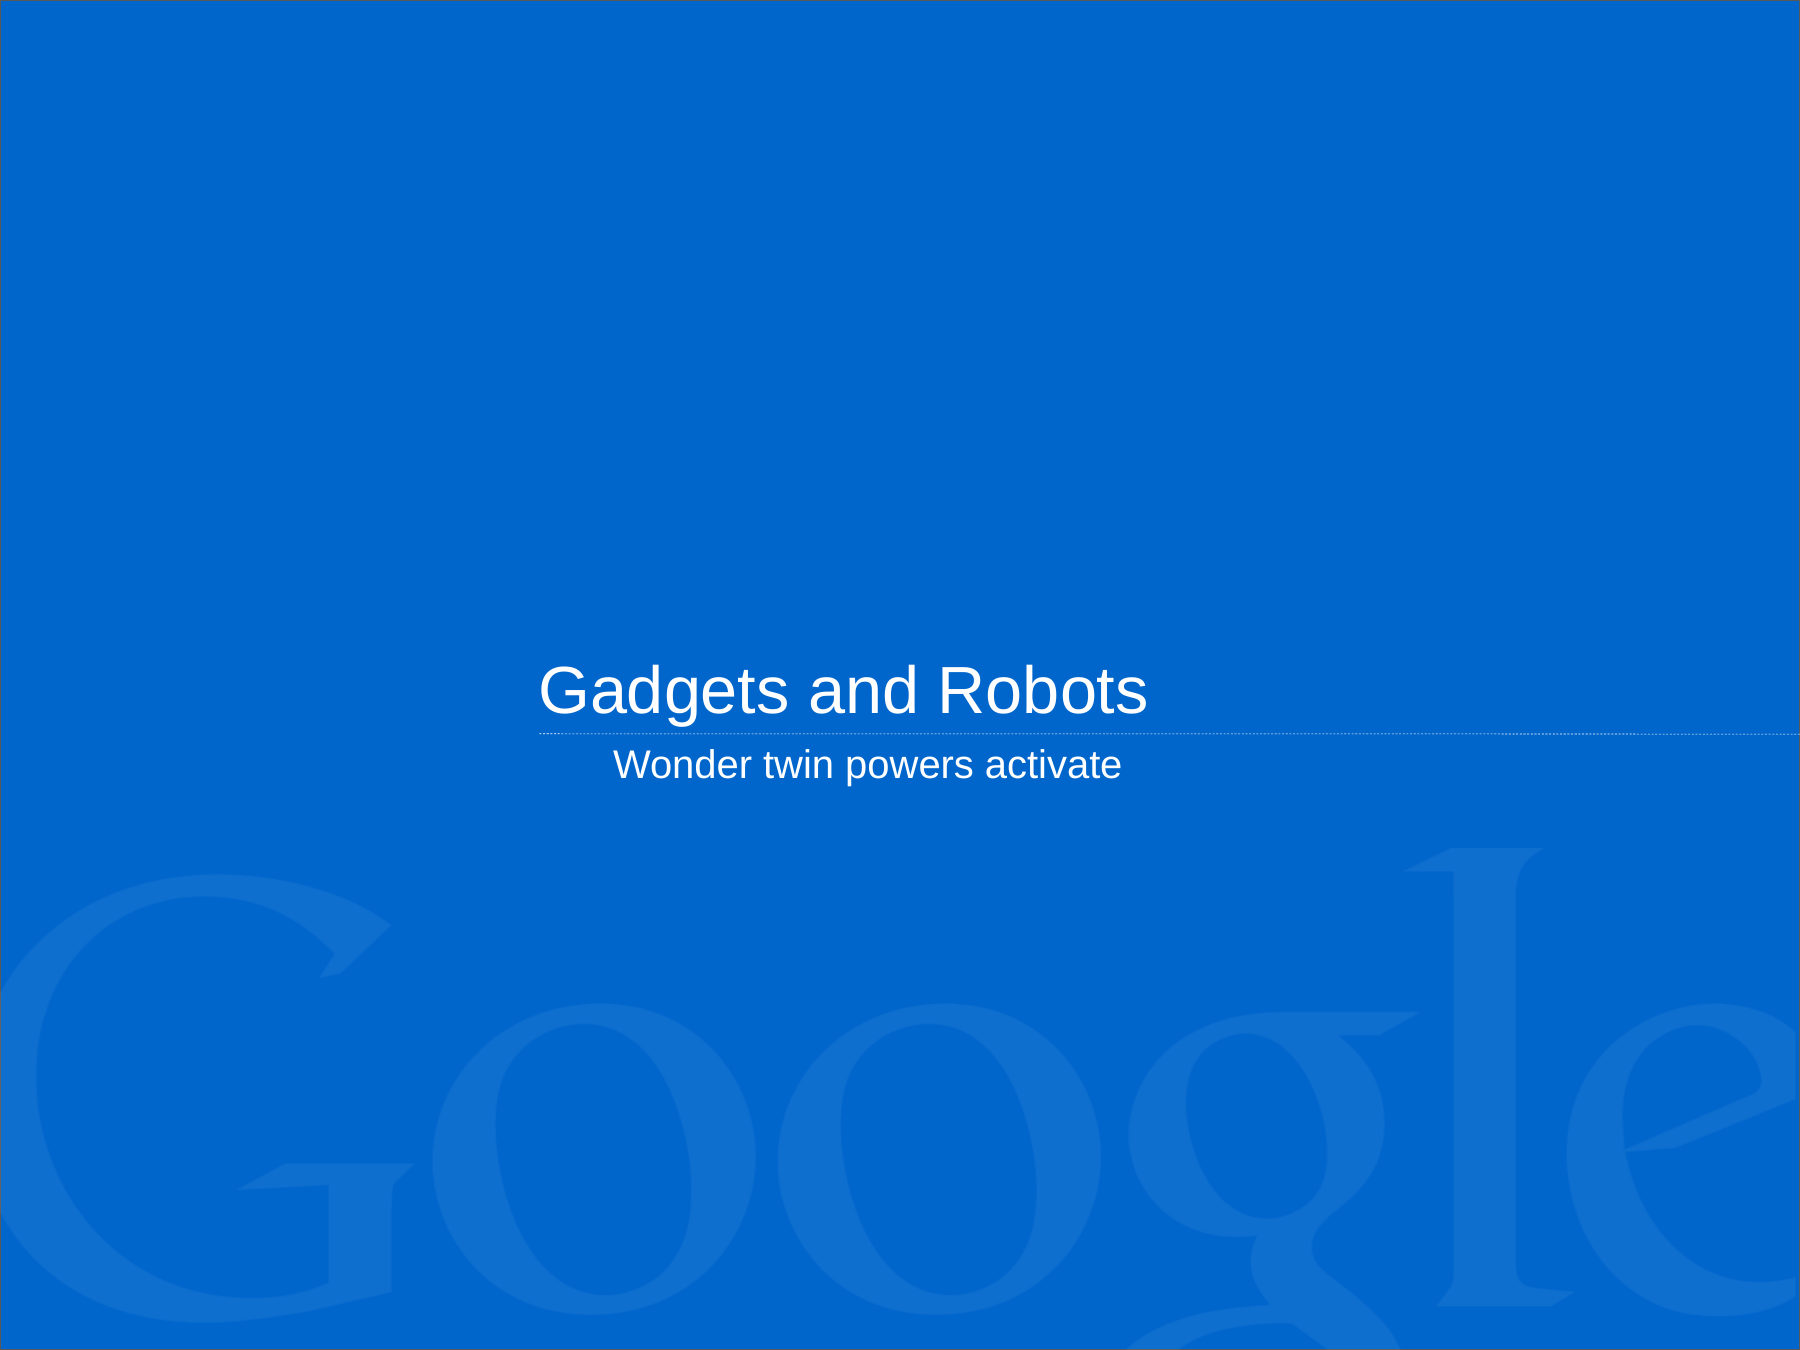

# Gadgets and Robots
Wonder twin powers activate